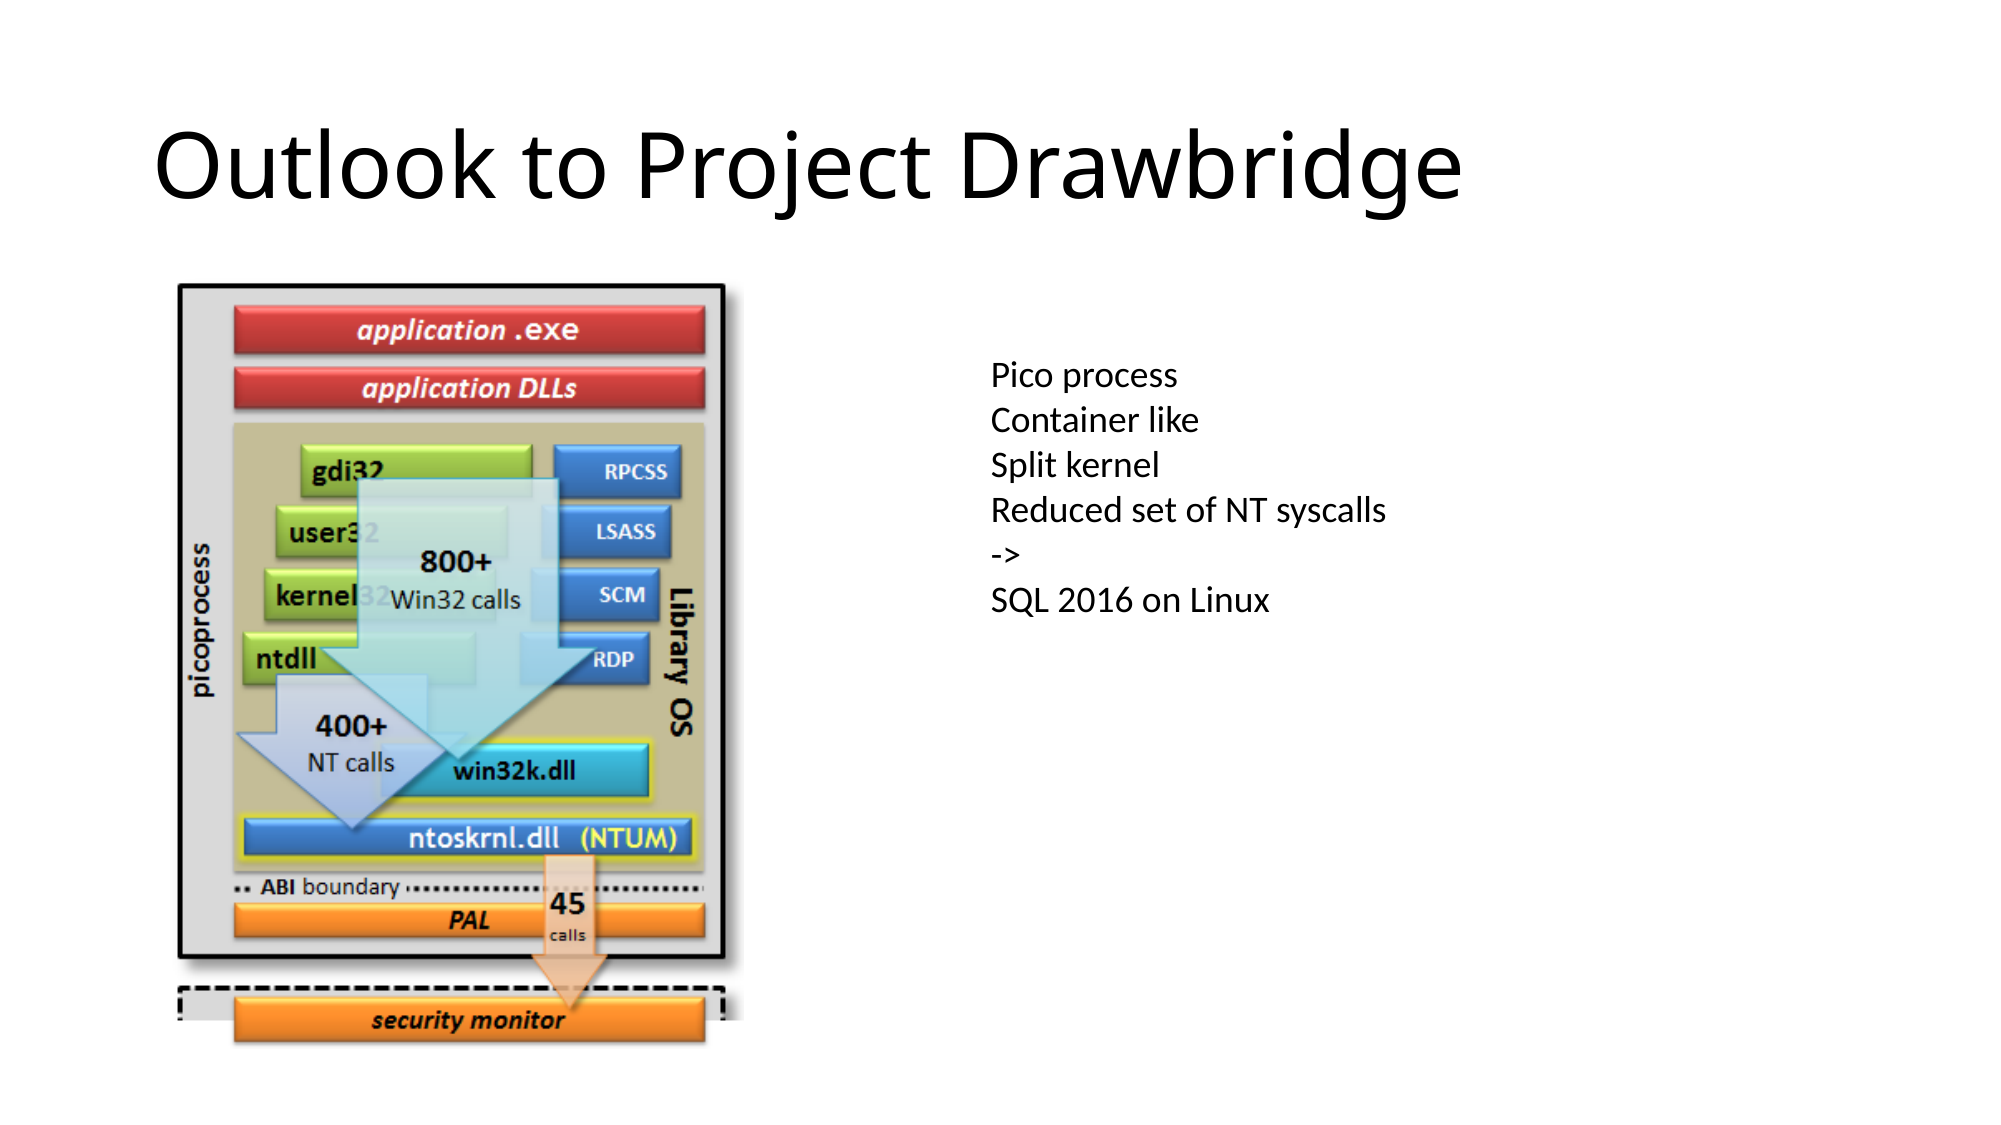

# Outlook to Project Drawbridge
Pico process
Container like
Split kernel
Reduced set of NT syscalls
->
SQL 2016 on Linux